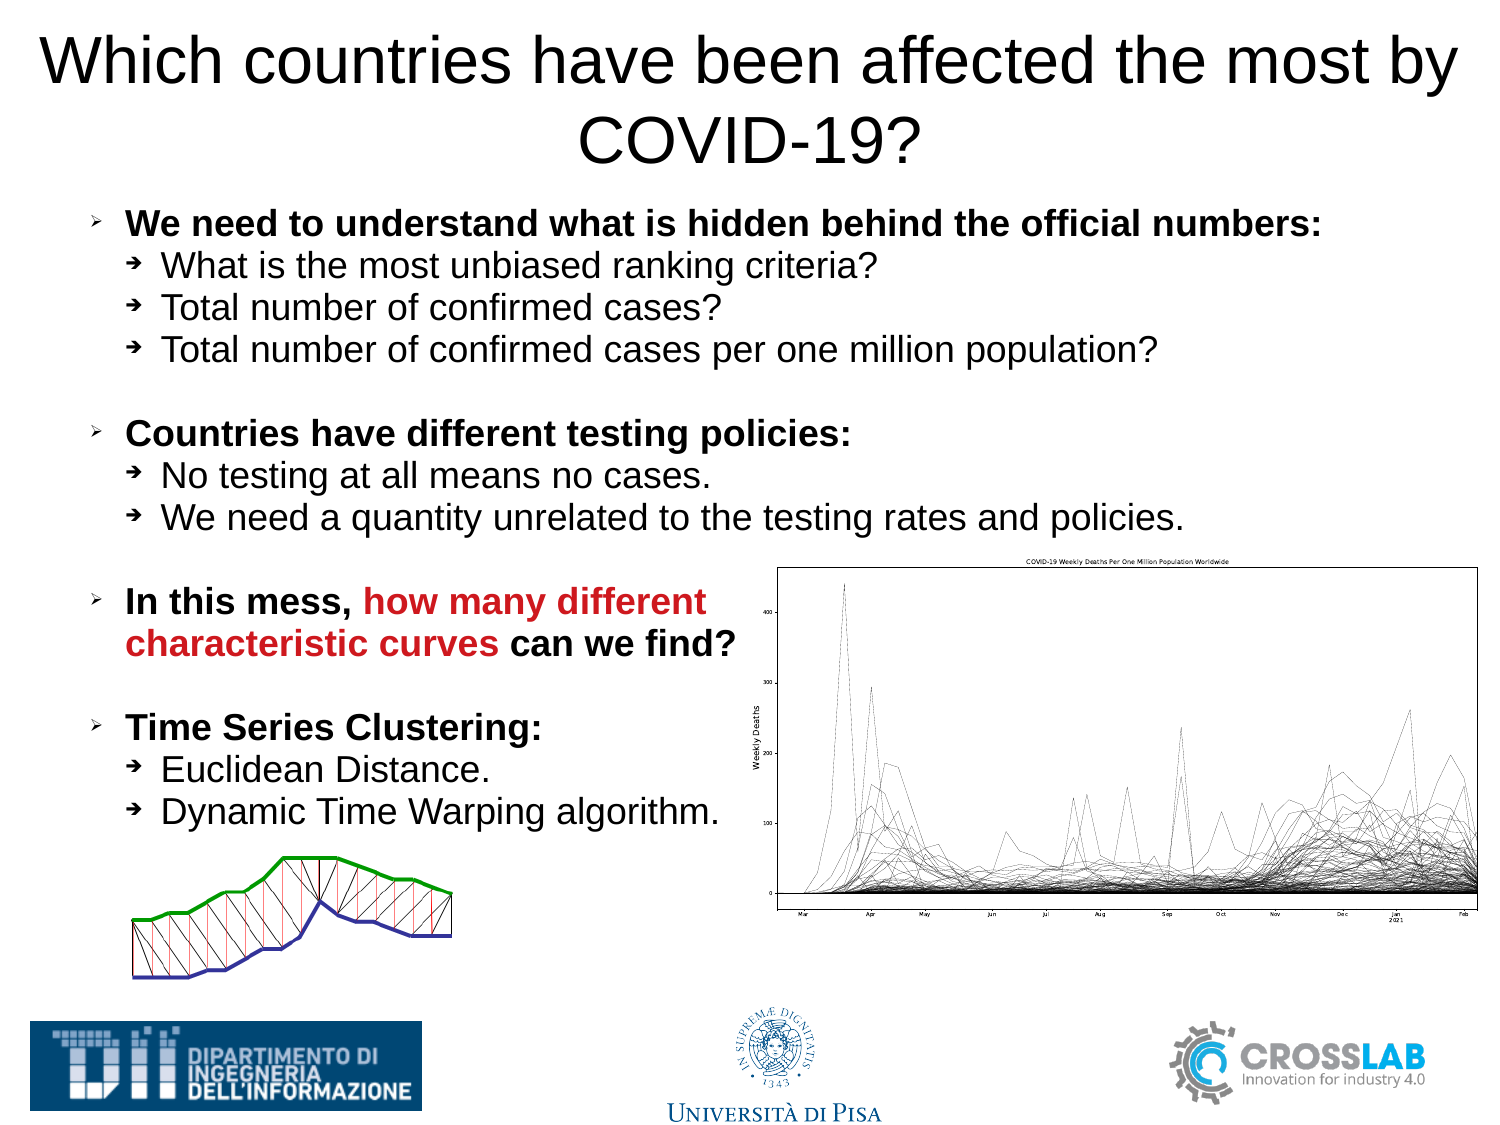

Which countries have been affected the most by COVID-19?
We need to understand what is hidden behind the official numbers:
What is the most unbiased ranking criteria?
Total number of confirmed cases?
Total number of confirmed cases per one million population?
Countries have different testing policies:
No testing at all means no cases.
We need a quantity unrelated to the testing rates and policies.
In this mess, how many different
characteristic curves can we find?
Time Series Clustering:
Euclidean Distance.
Dynamic Time Warping algorithm.